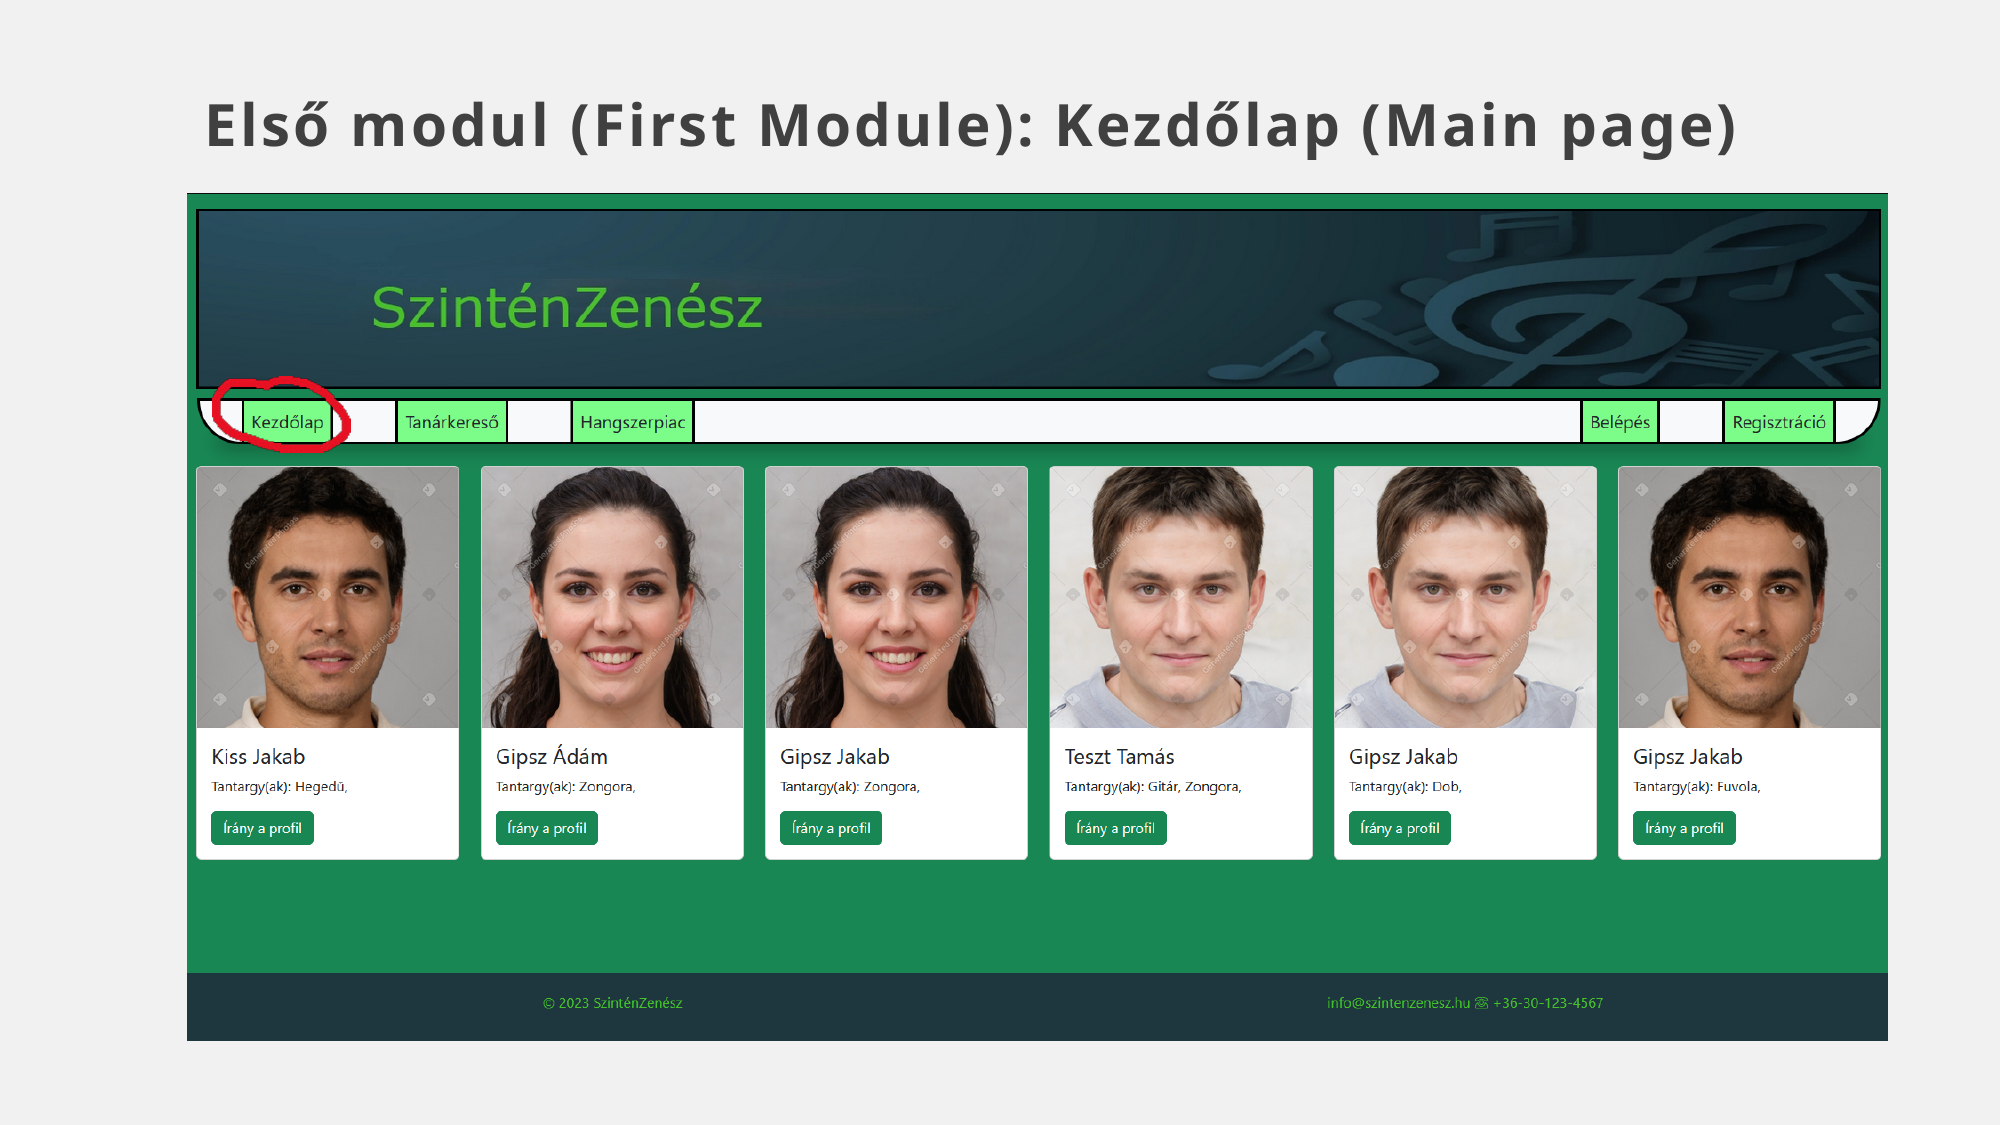

# Első modul (First Module): Kezdőlap (Main page)